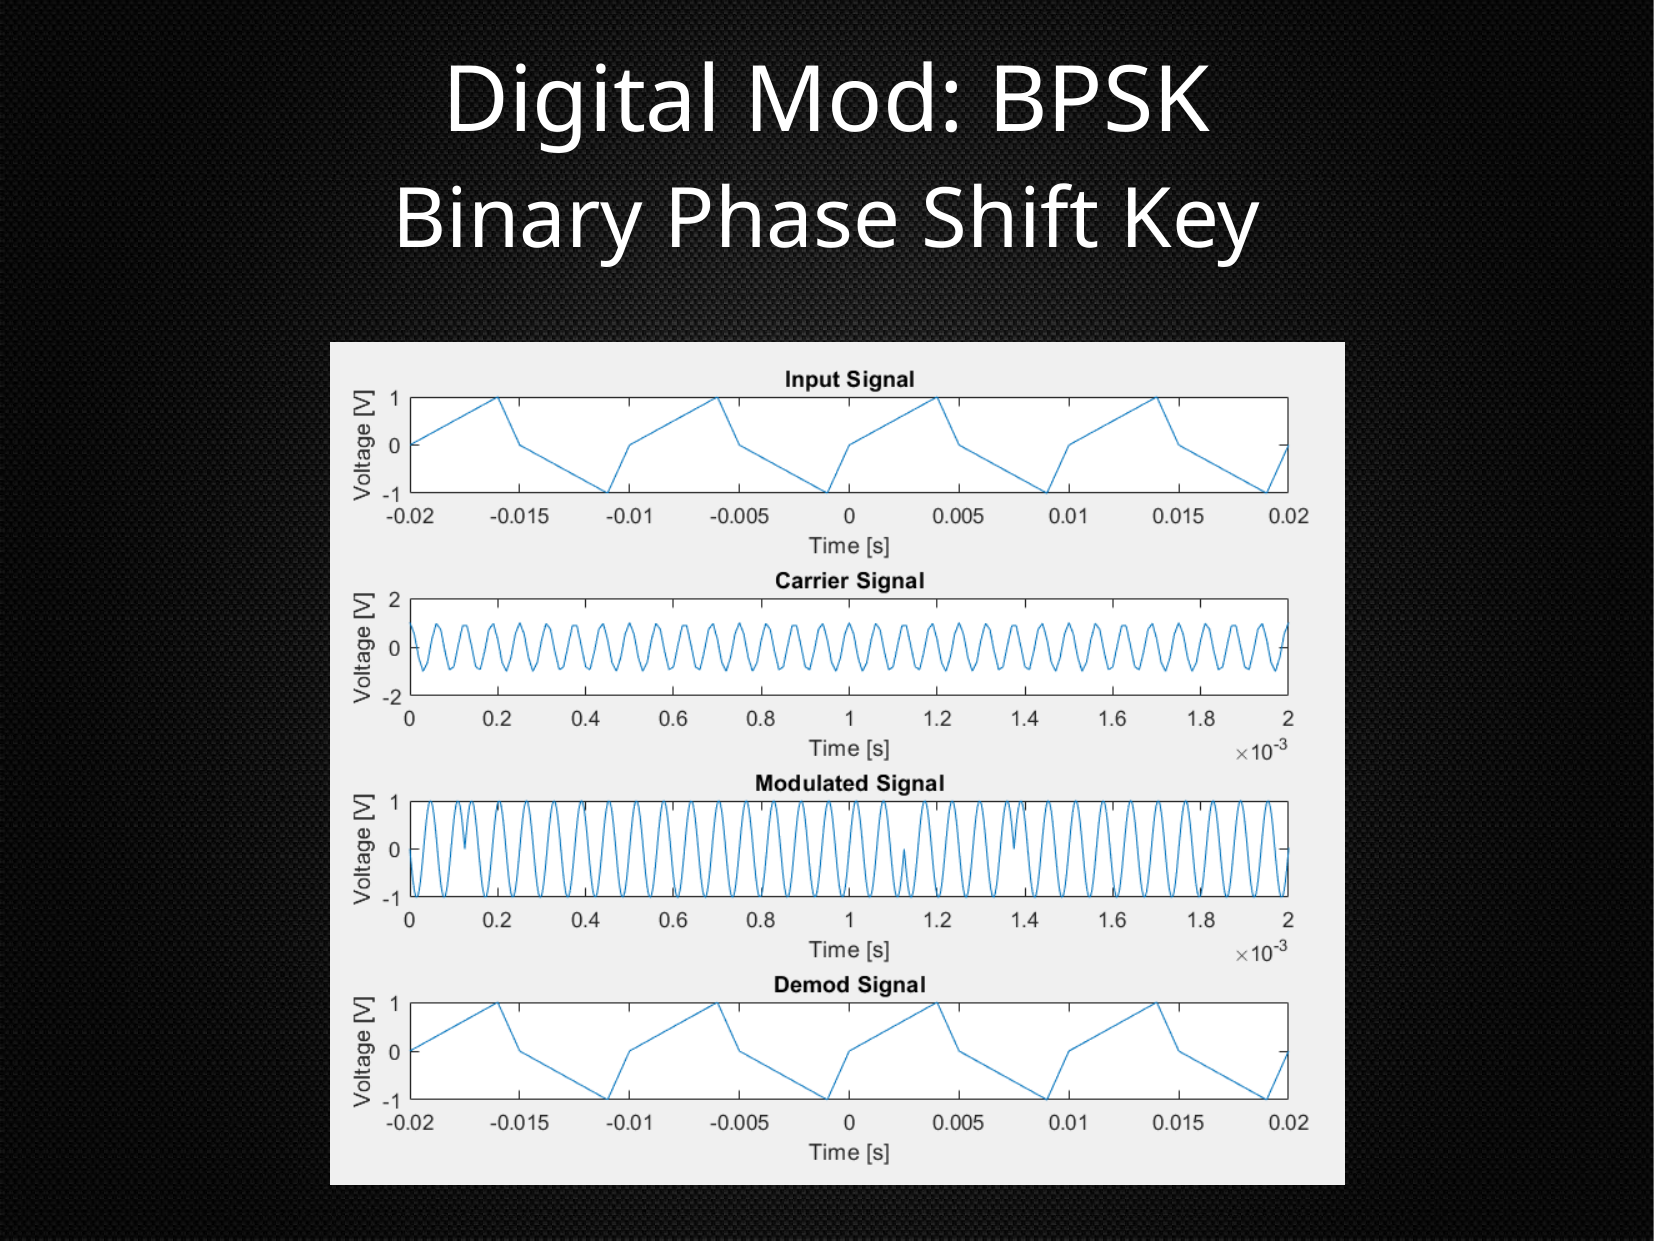

# Digital Mod: BPSK Binary Phase Shift Key